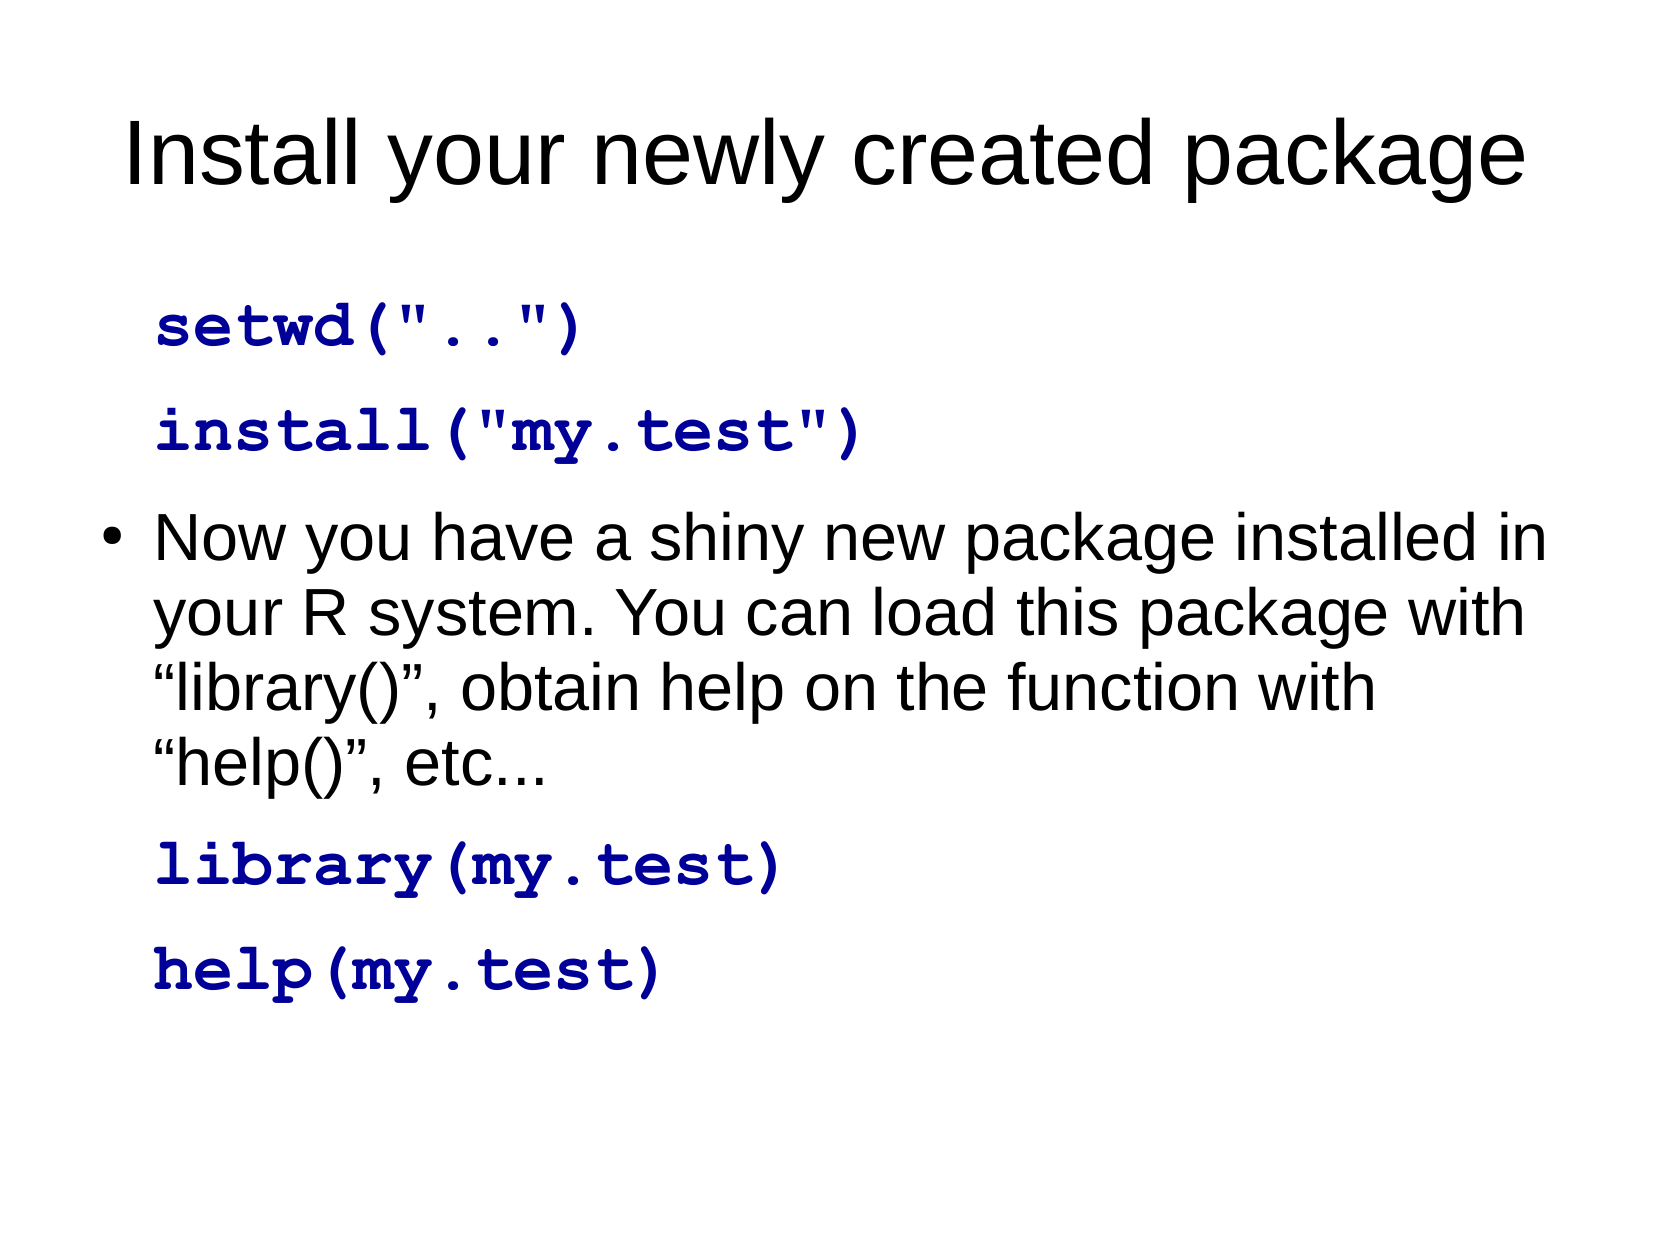

# Install your newly created package
setwd("..")
install("my.test")
Now you have a shiny new package installed in your R system. You can load this package with “library()”, obtain help on the function with “help()”, etc...
library(my.test)
help(my.test)